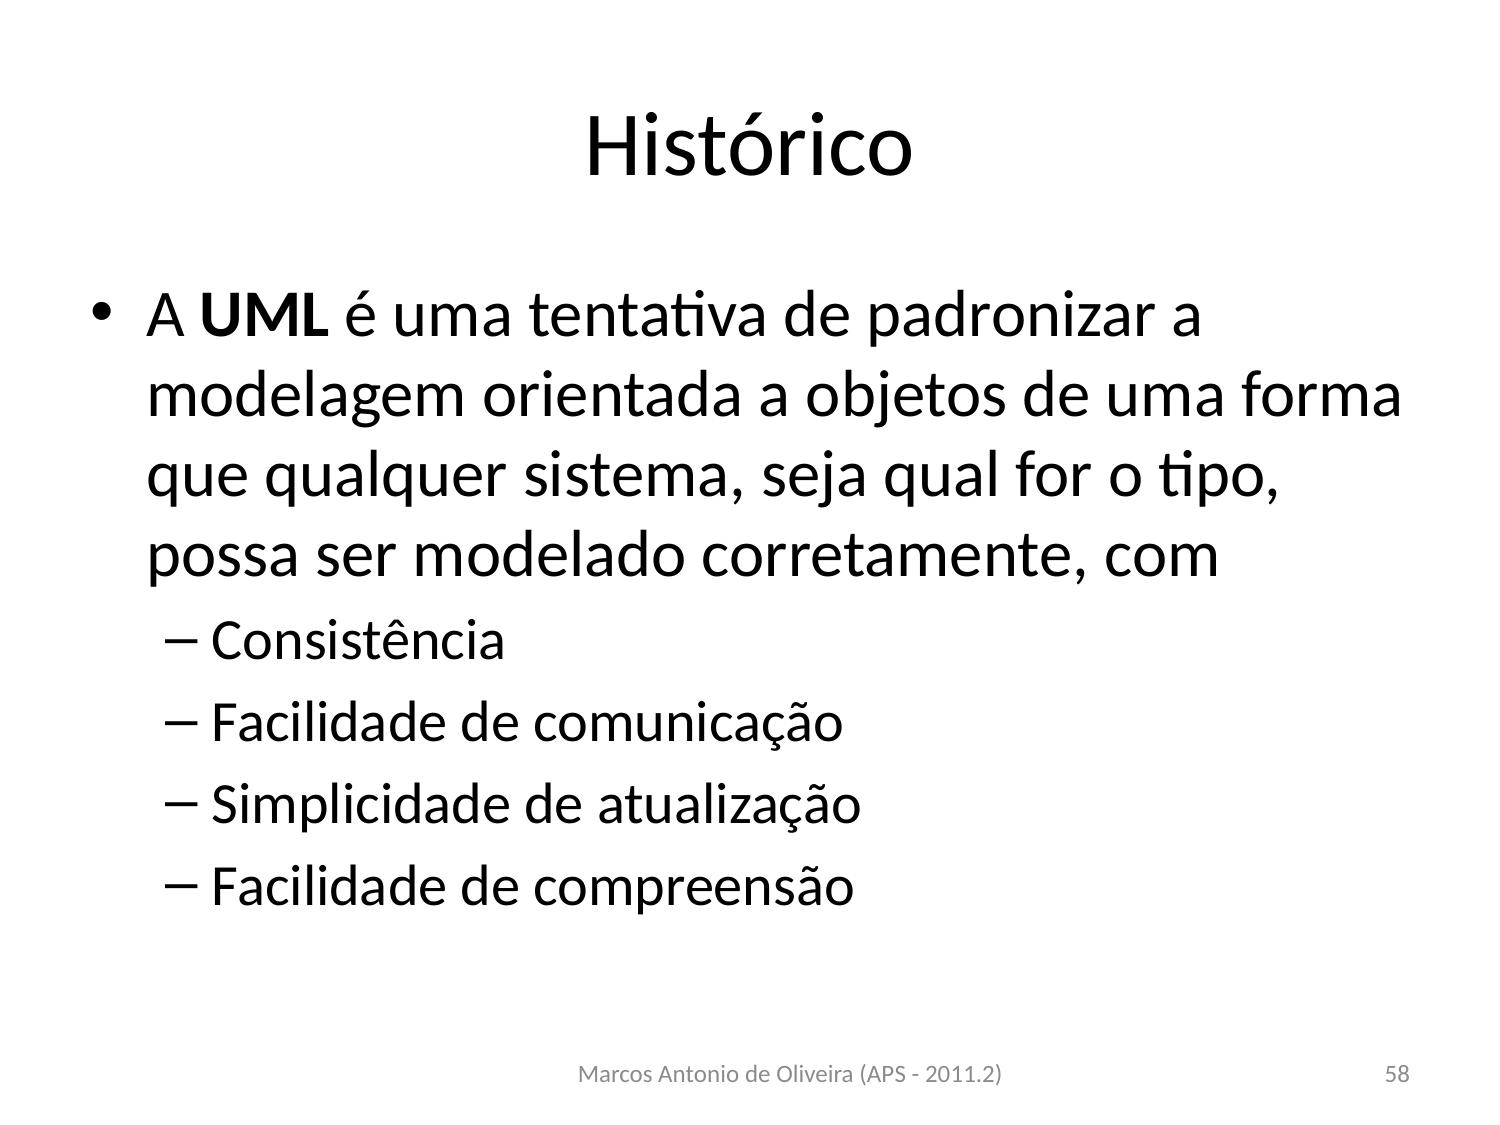

# Histórico
A UML é uma tentativa de padronizar a modelagem orientada a objetos de uma forma que qualquer sistema, seja qual for o tipo, possa ser modelado corretamente, com
Consistência
Facilidade de comunicação
Simplicidade de atualização
Facilidade de compreensão
Marcos Antonio de Oliveira (APS - 2011.2)